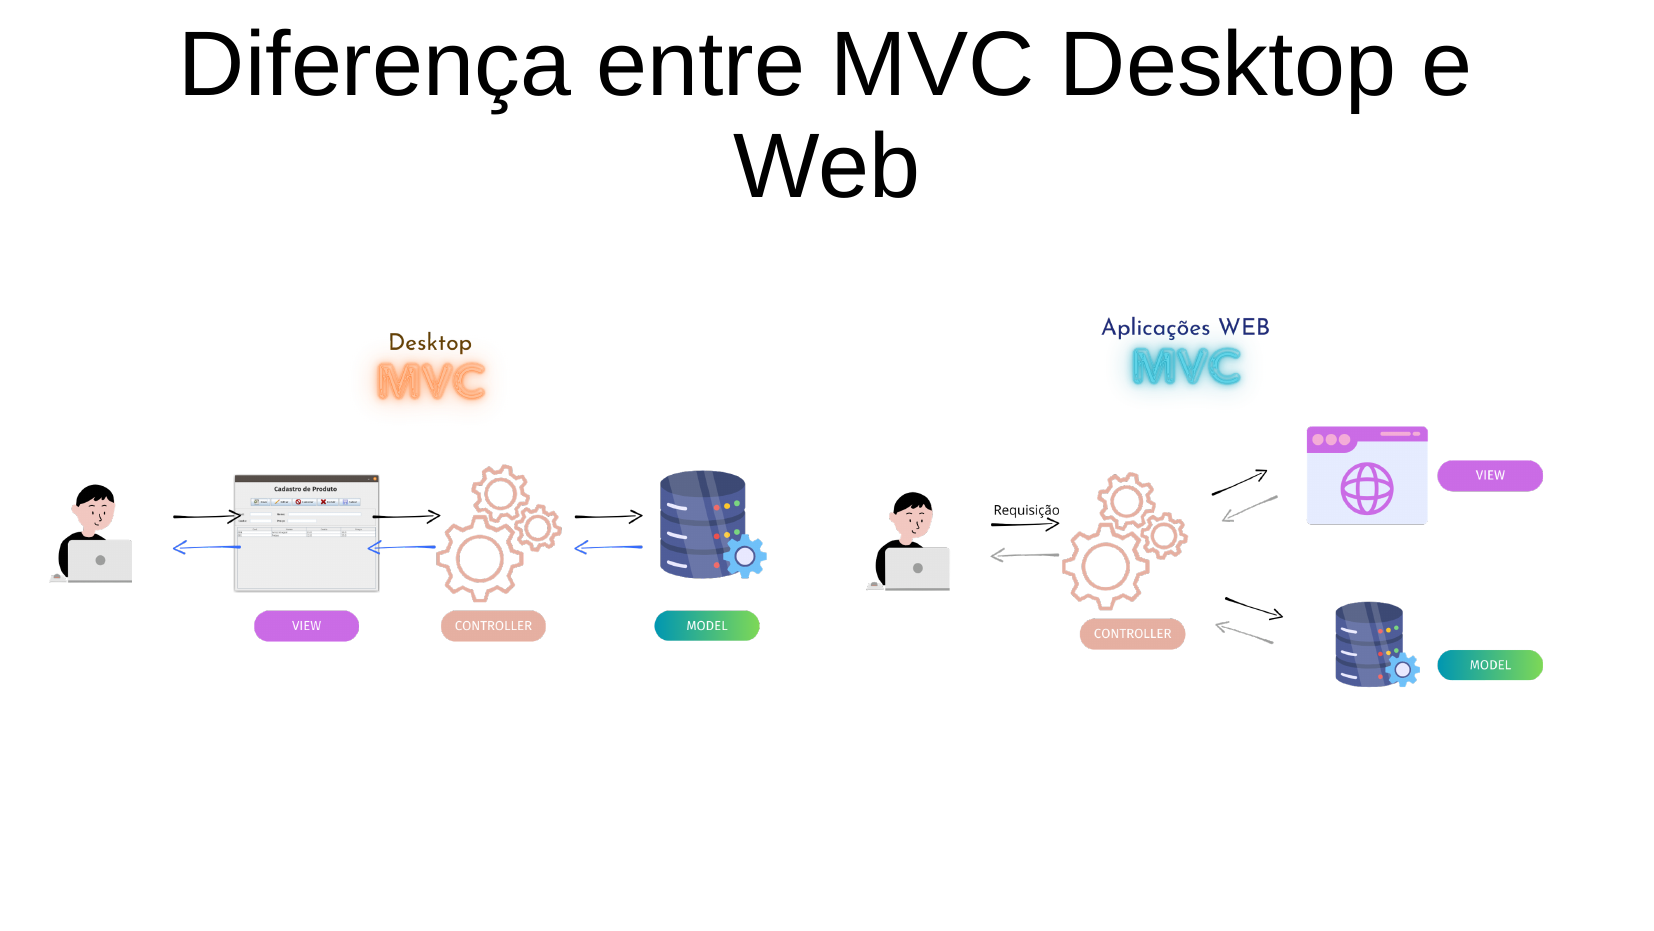

# Diferença entre MVC Desktop e Web